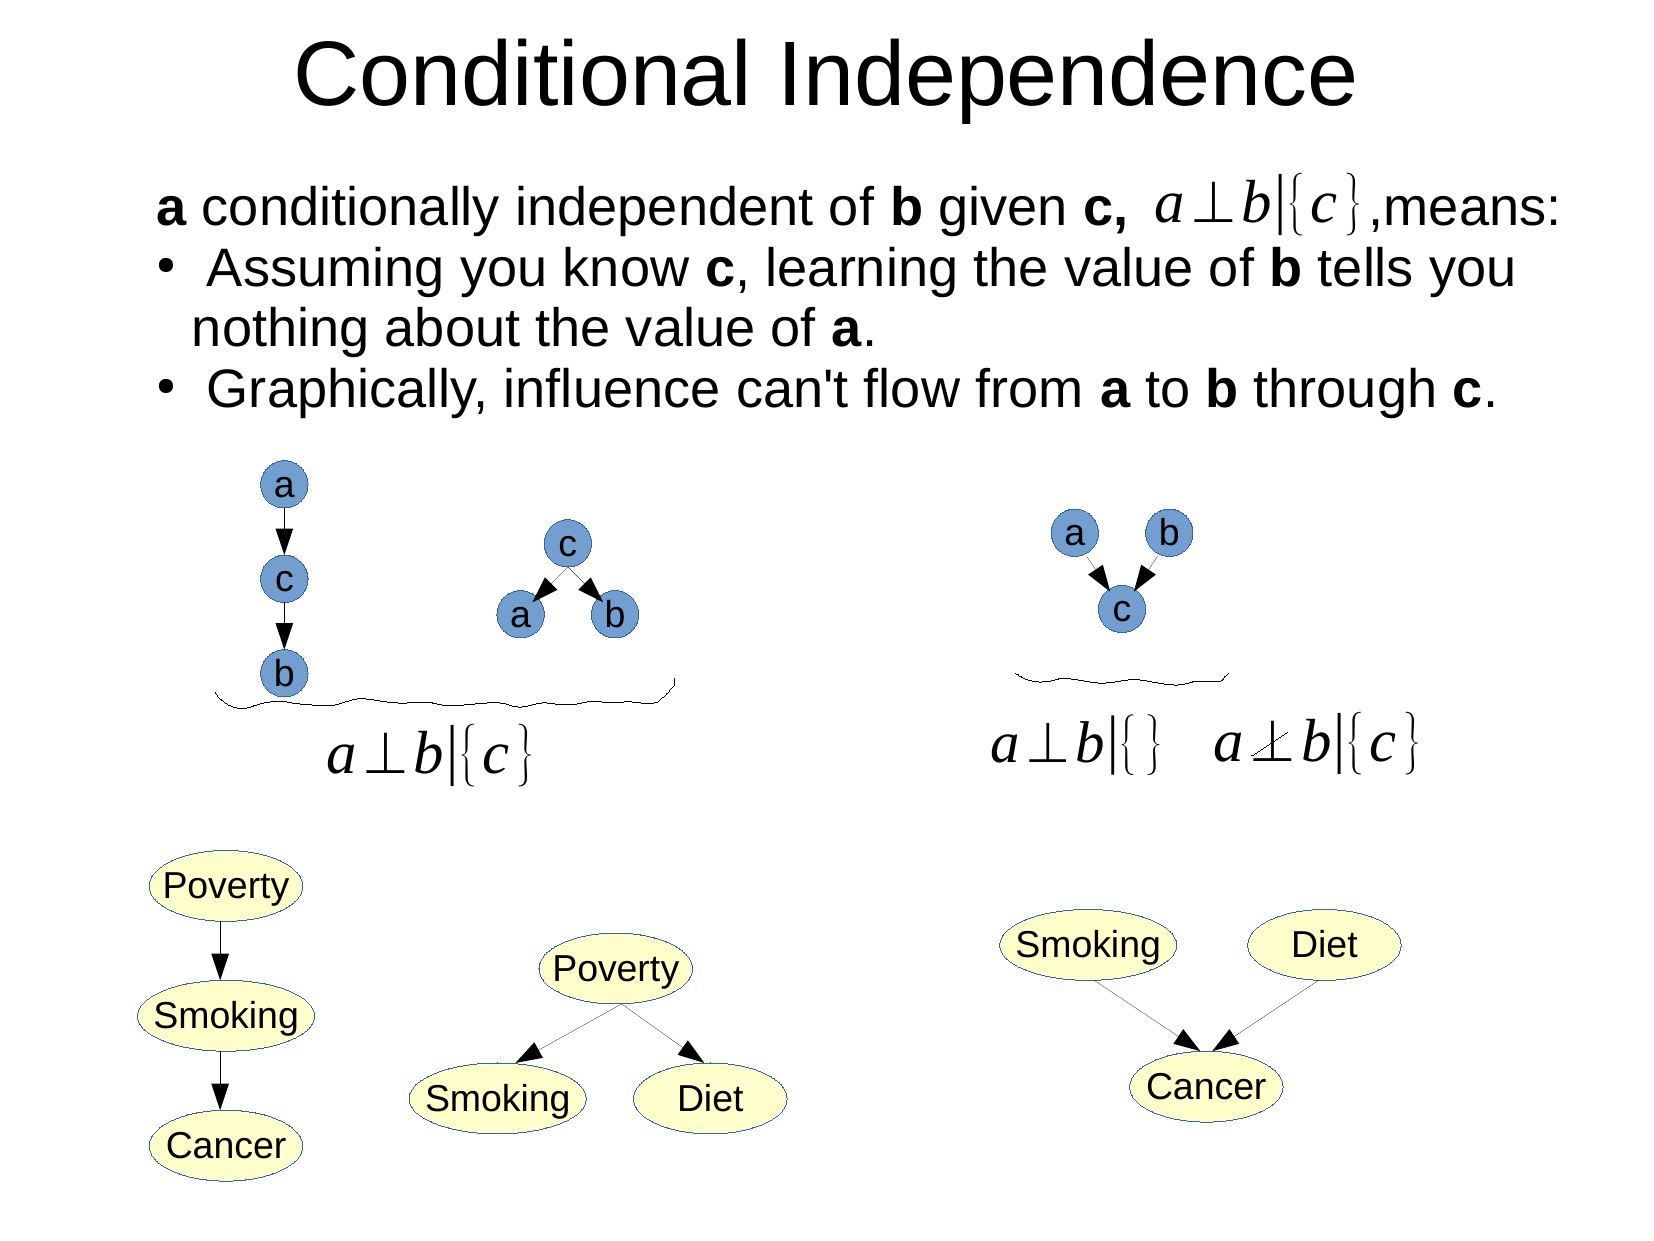

# Conditional Independence
a conditionally independent of b given c, ,means:
 Assuming you know c, learning the value of b tells you nothing about the value of a.
 Graphically, influence can't flow from a to b through c.
a
a
b
c
c
c
a
b
b
Poverty
Smoking
Diet
Poverty
Smoking
Cancer
Smoking
Diet
Cancer